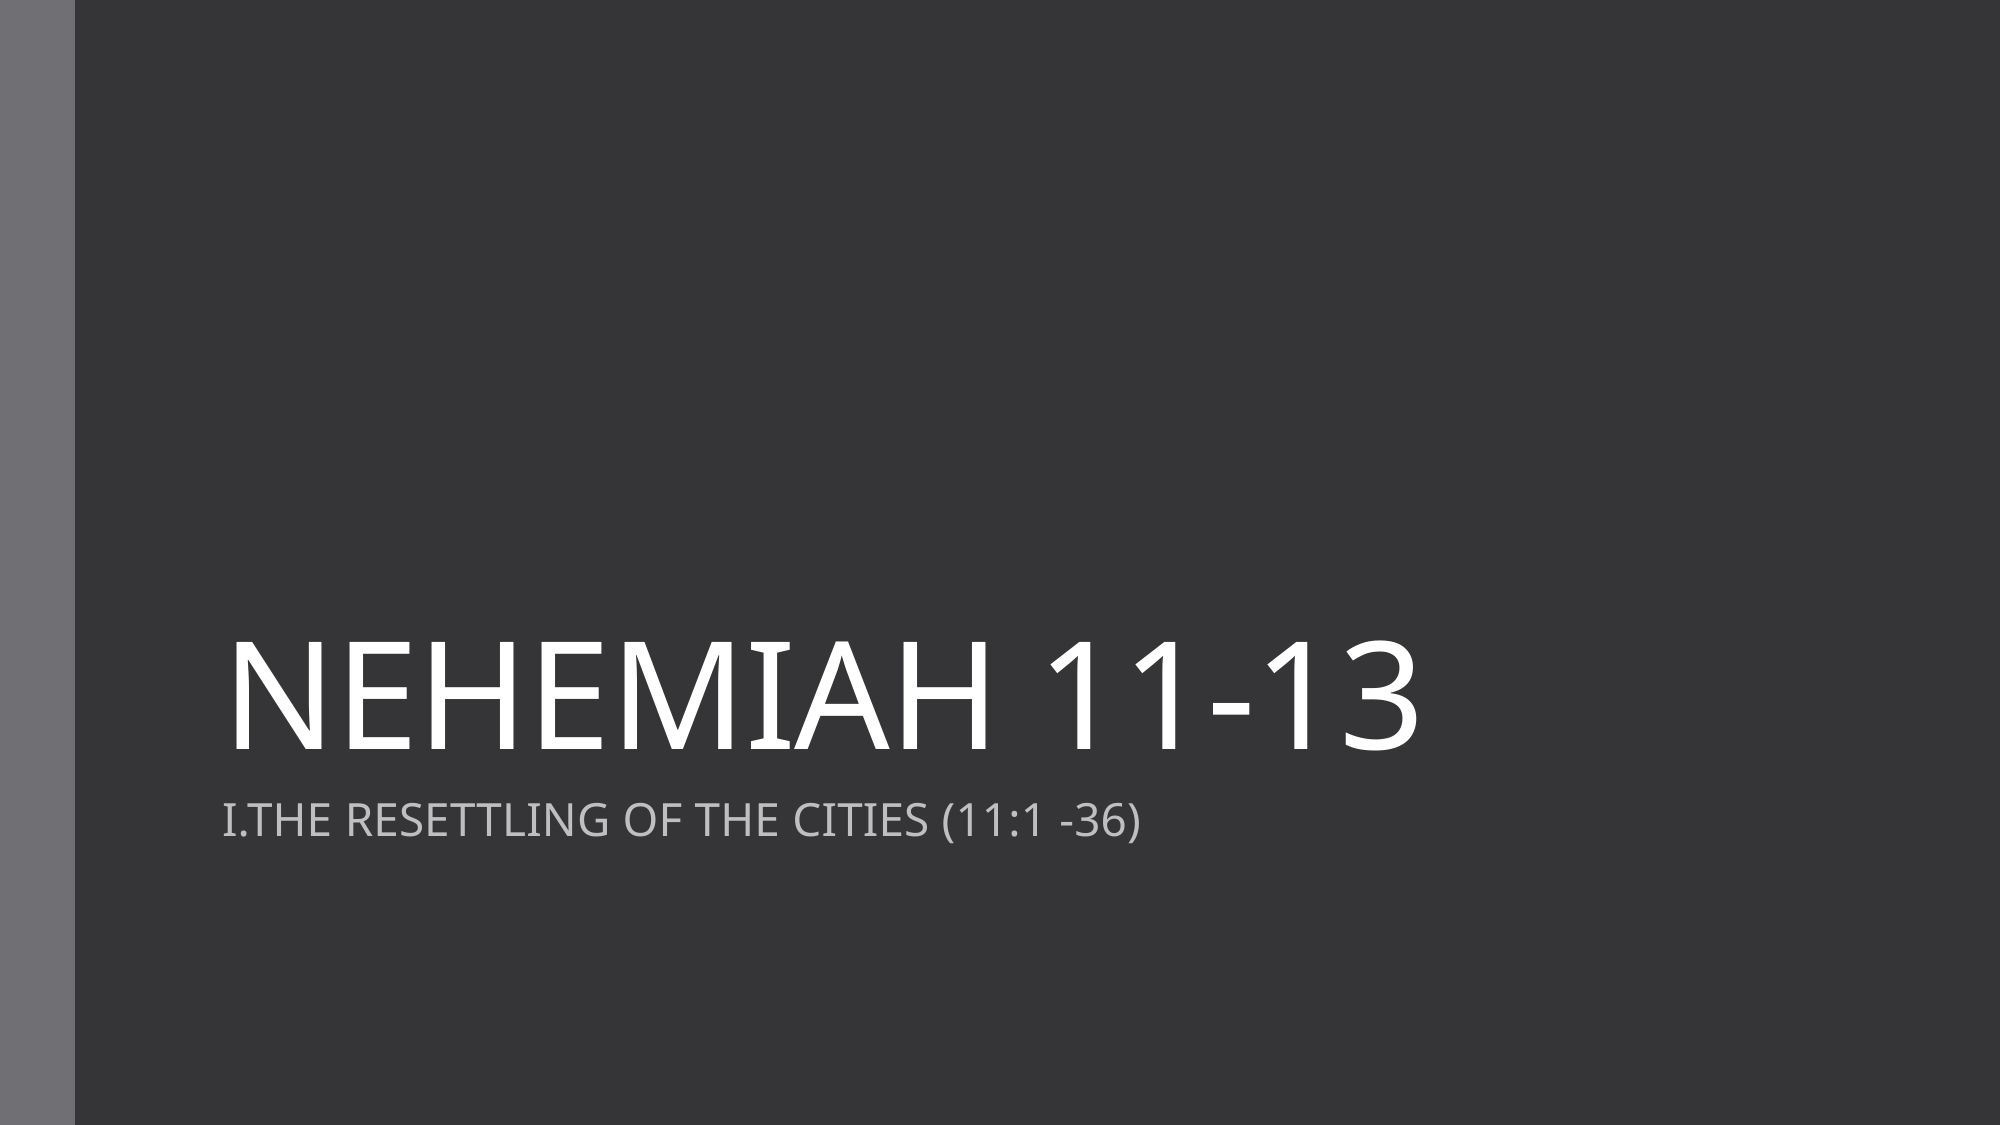

# NEHEMIAH 11-13
I.THE RESETTLING OF THE CITIES (11:1 -36)